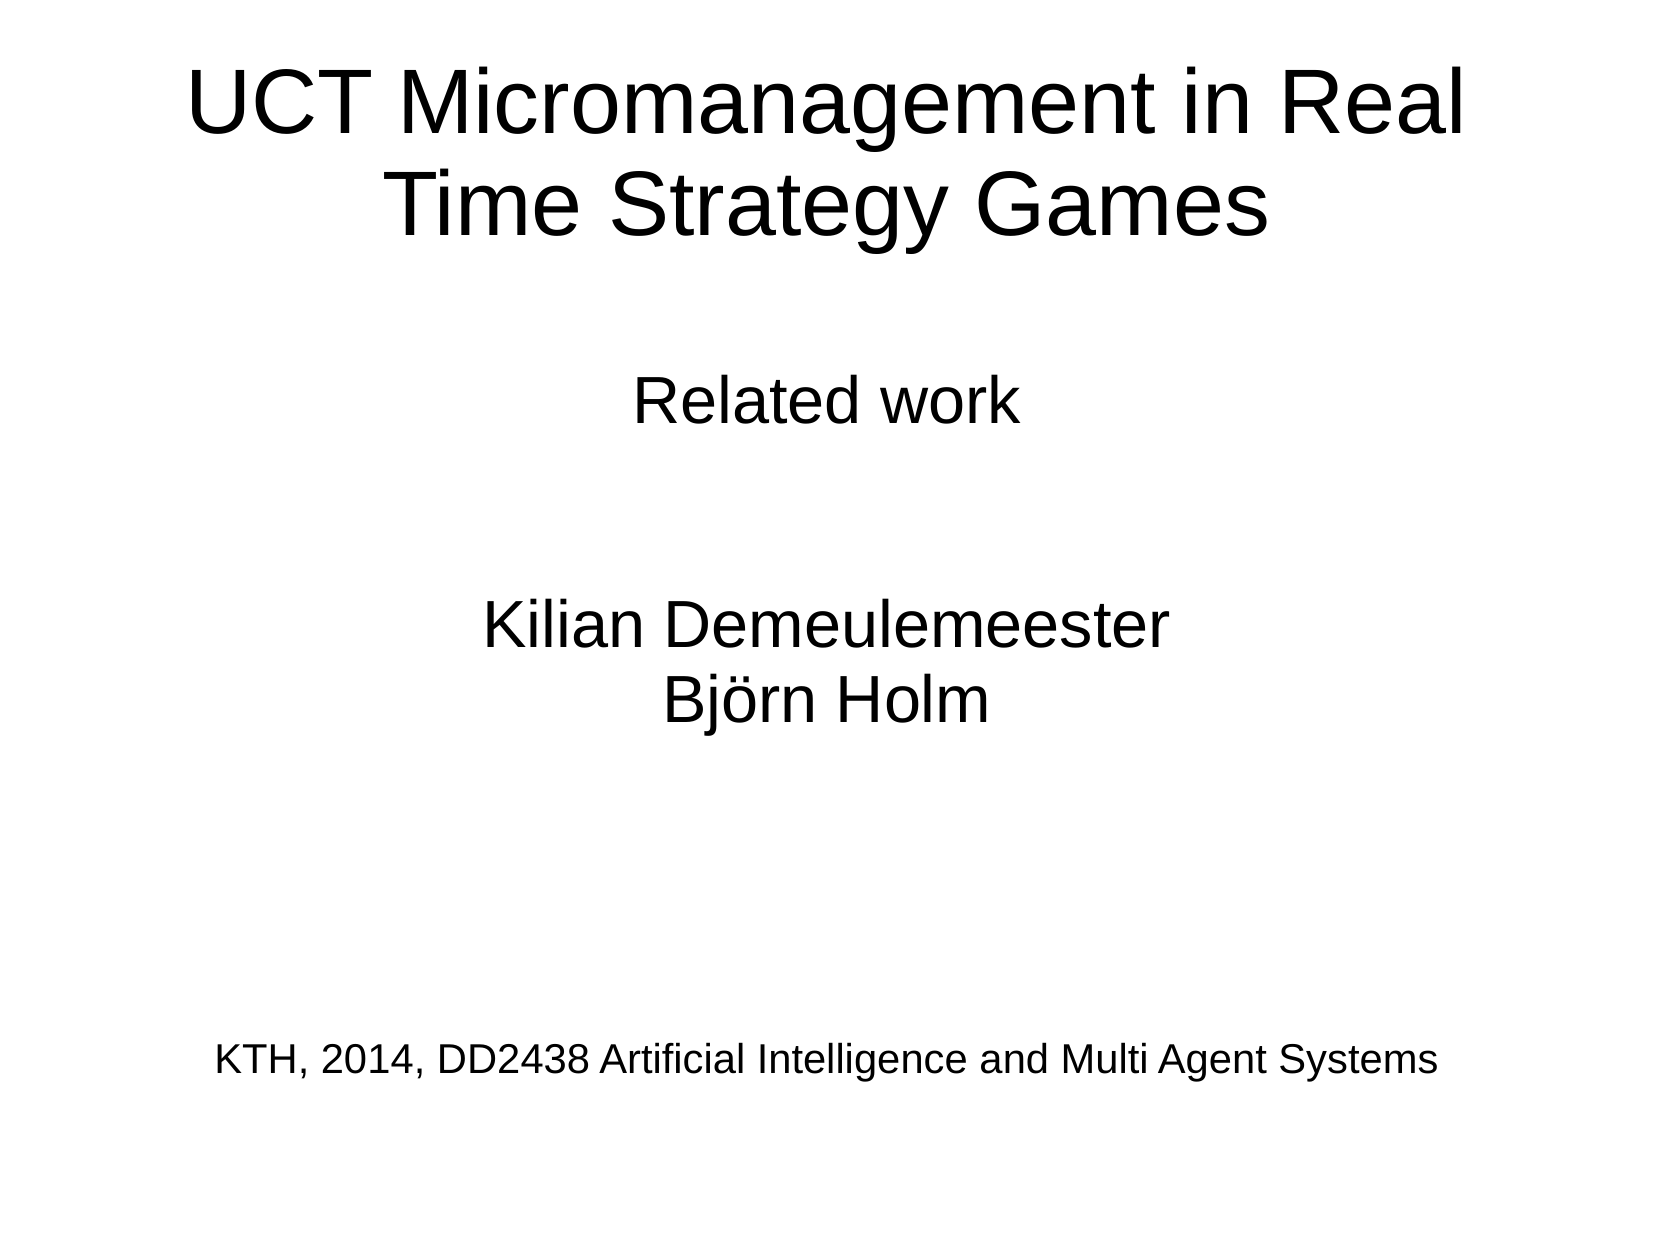

# UCT Micromanagement in Real Time Strategy Games
Related work
Kilian Demeulemeester
Björn Holm
KTH, 2014, DD2438 Artificial Intelligence and Multi Agent Systems